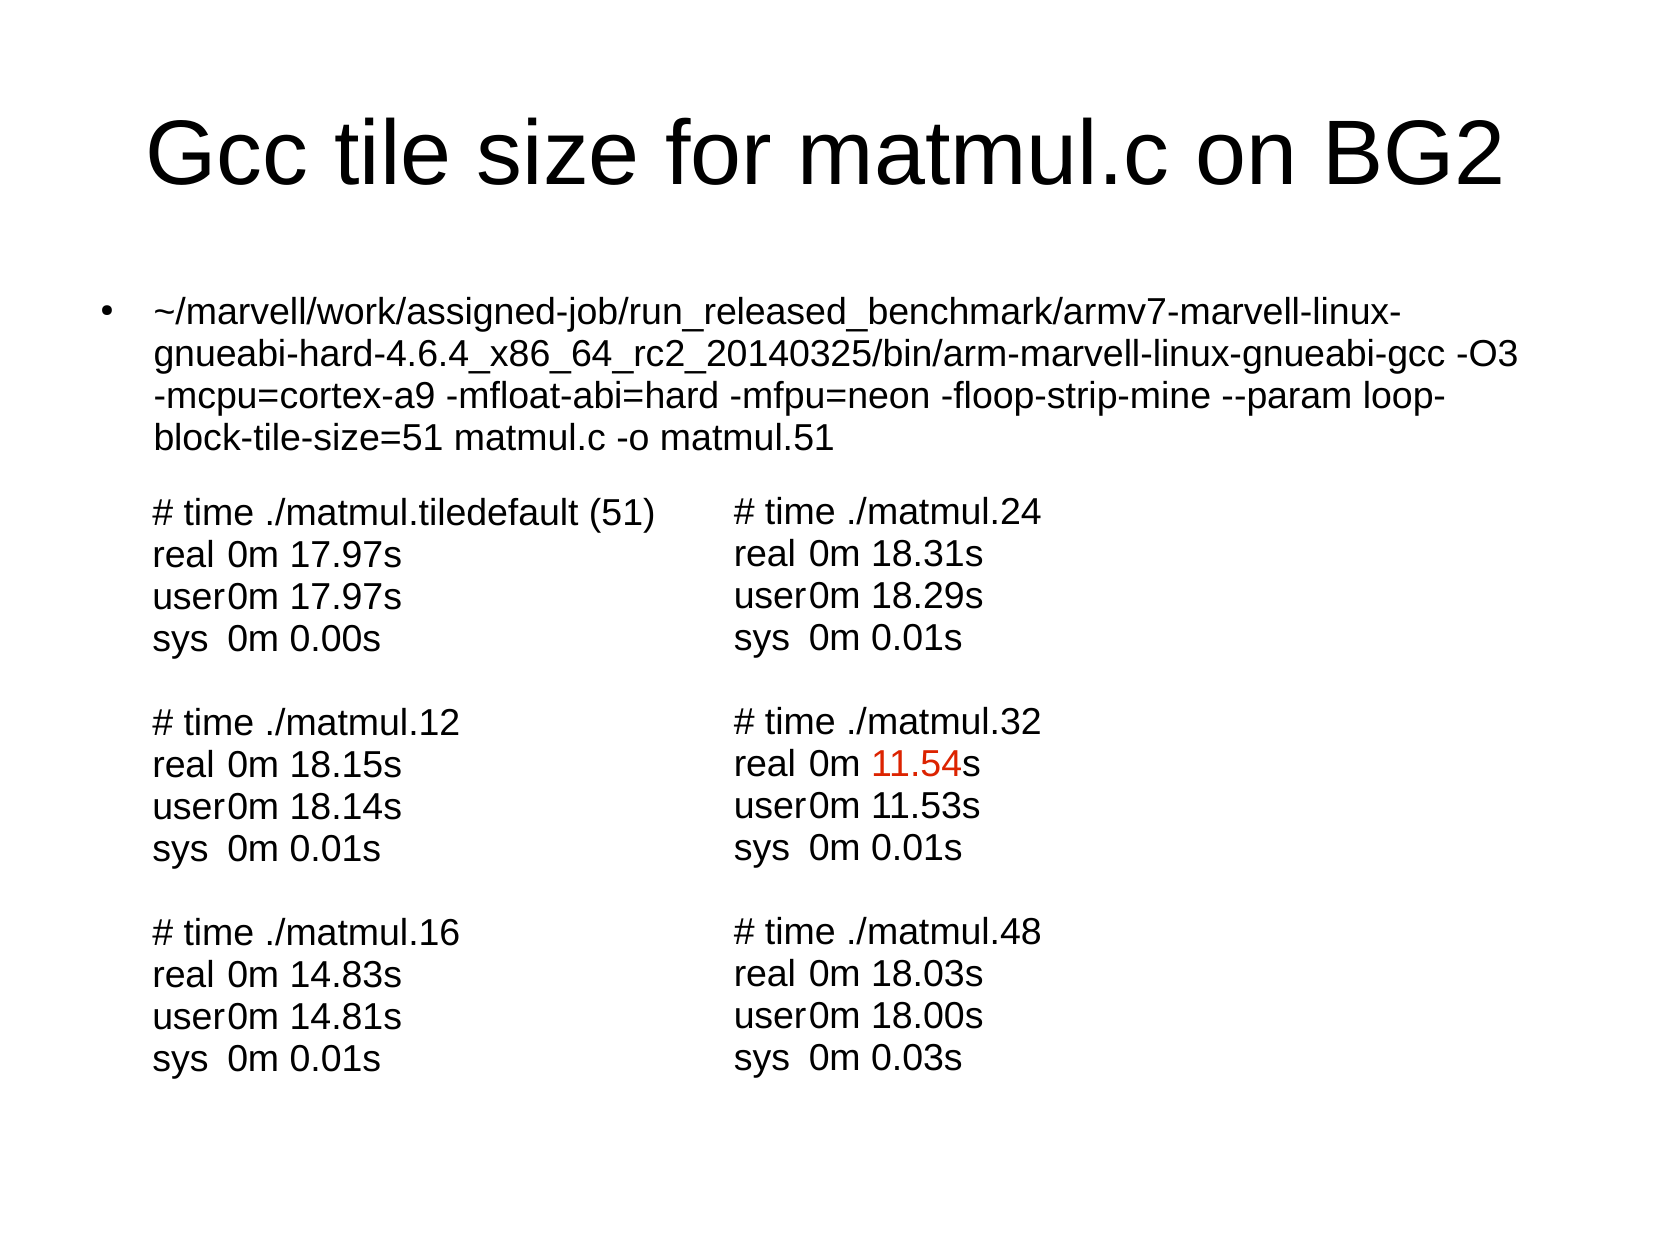

# Gcc tile size for matmul.c on BG2
~/marvell/work/assigned-job/run_released_benchmark/armv7-marvell-linux-gnueabi-hard-4.6.4_x86_64_rc2_20140325/bin/arm-marvell-linux-gnueabi-gcc -O3 -mcpu=cortex-a9 -mfloat-abi=hard -mfpu=neon -floop-strip-mine --param loop-block-tile-size=51 matmul.c -o matmul.51
# time ./matmul.24
real	0m 18.31s
user	0m 18.29s
sys	0m 0.01s
# time ./matmul.32
real	0m 11.54s
user	0m 11.53s
sys	0m 0.01s
# time ./matmul.48
real	0m 18.03s
user	0m 18.00s
sys	0m 0.03s
# time ./matmul.tiledefault (51)
real	0m 17.97s
user	0m 17.97s
sys	0m 0.00s
# time ./matmul.12
real	0m 18.15s
user	0m 18.14s
sys	0m 0.01s
# time ./matmul.16
real	0m 14.83s
user	0m 14.81s
sys	0m 0.01s